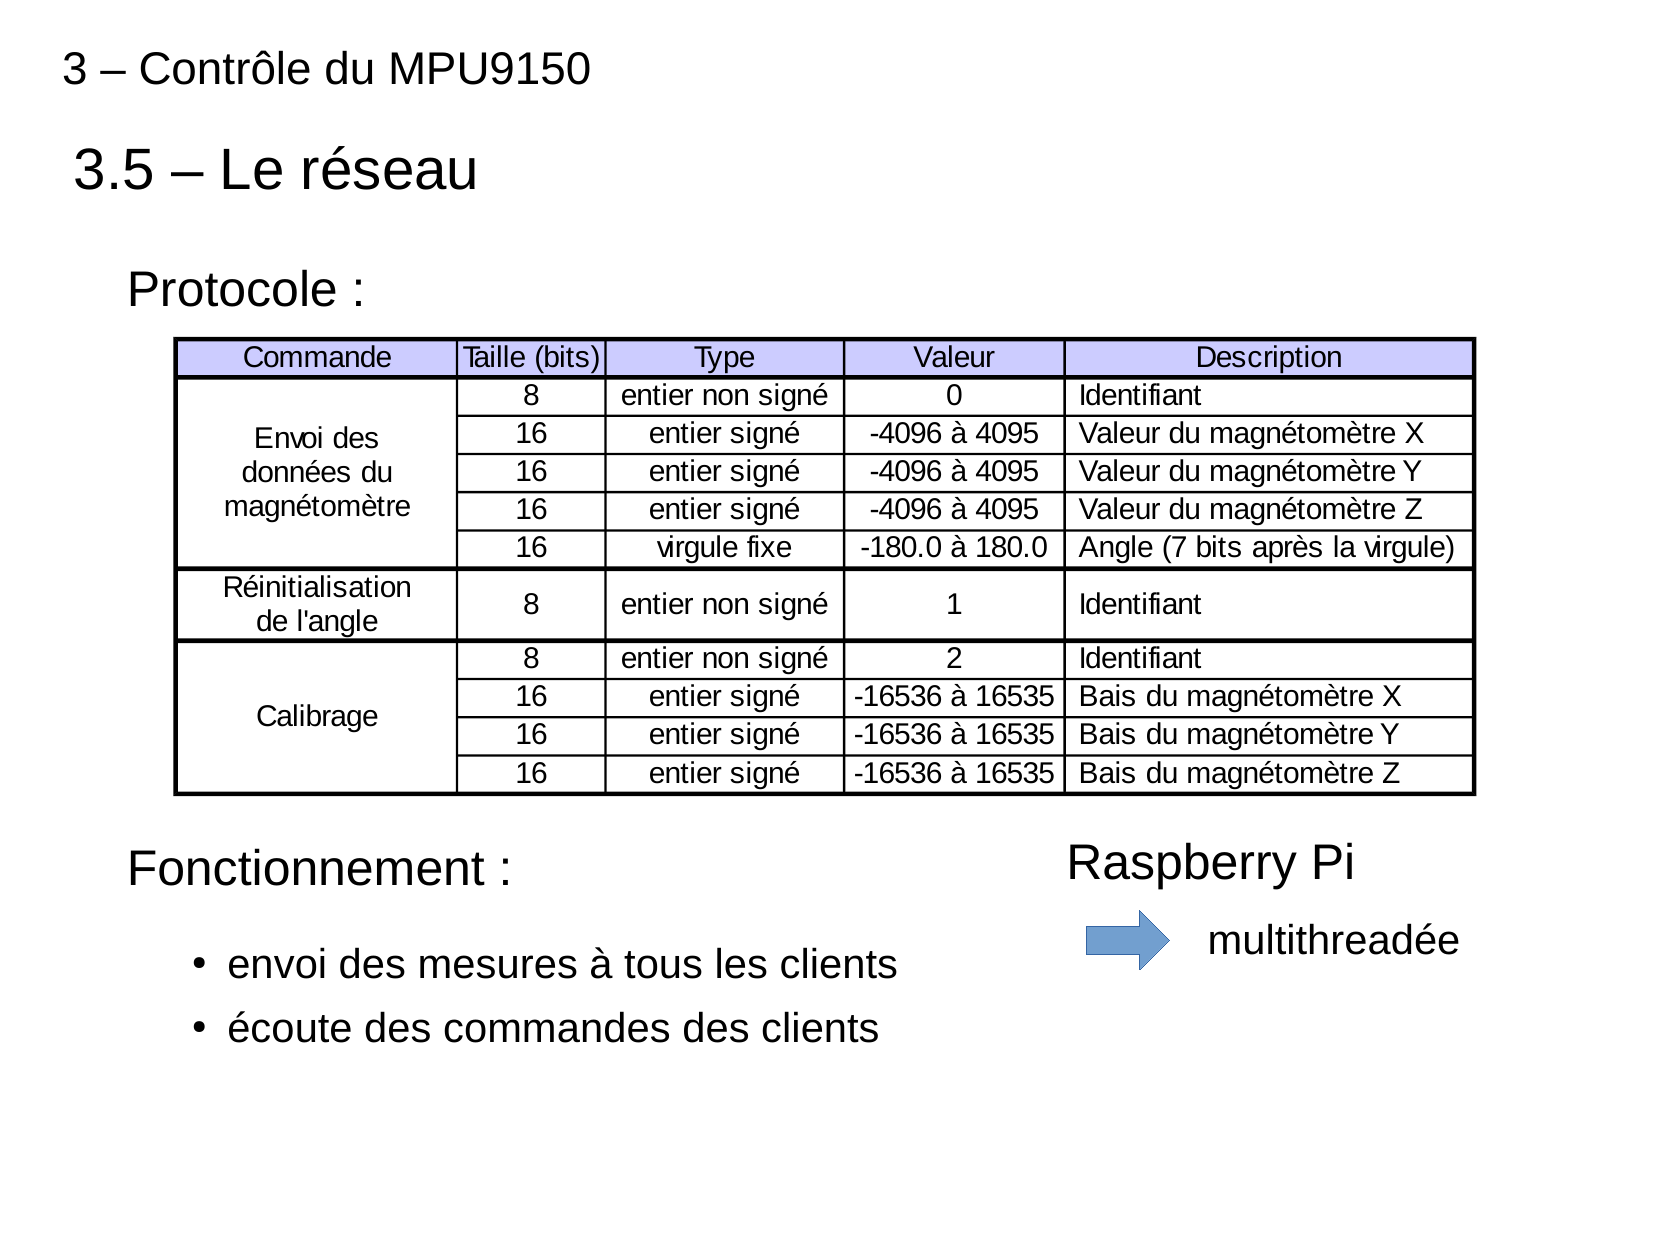

3 – Contrôle du MPU9150
3.5 – Le réseau
Protocole :
Raspberry Pi
Fonctionnement :
multithreadée
envoi des mesures à tous les clients
écoute des commandes des clients